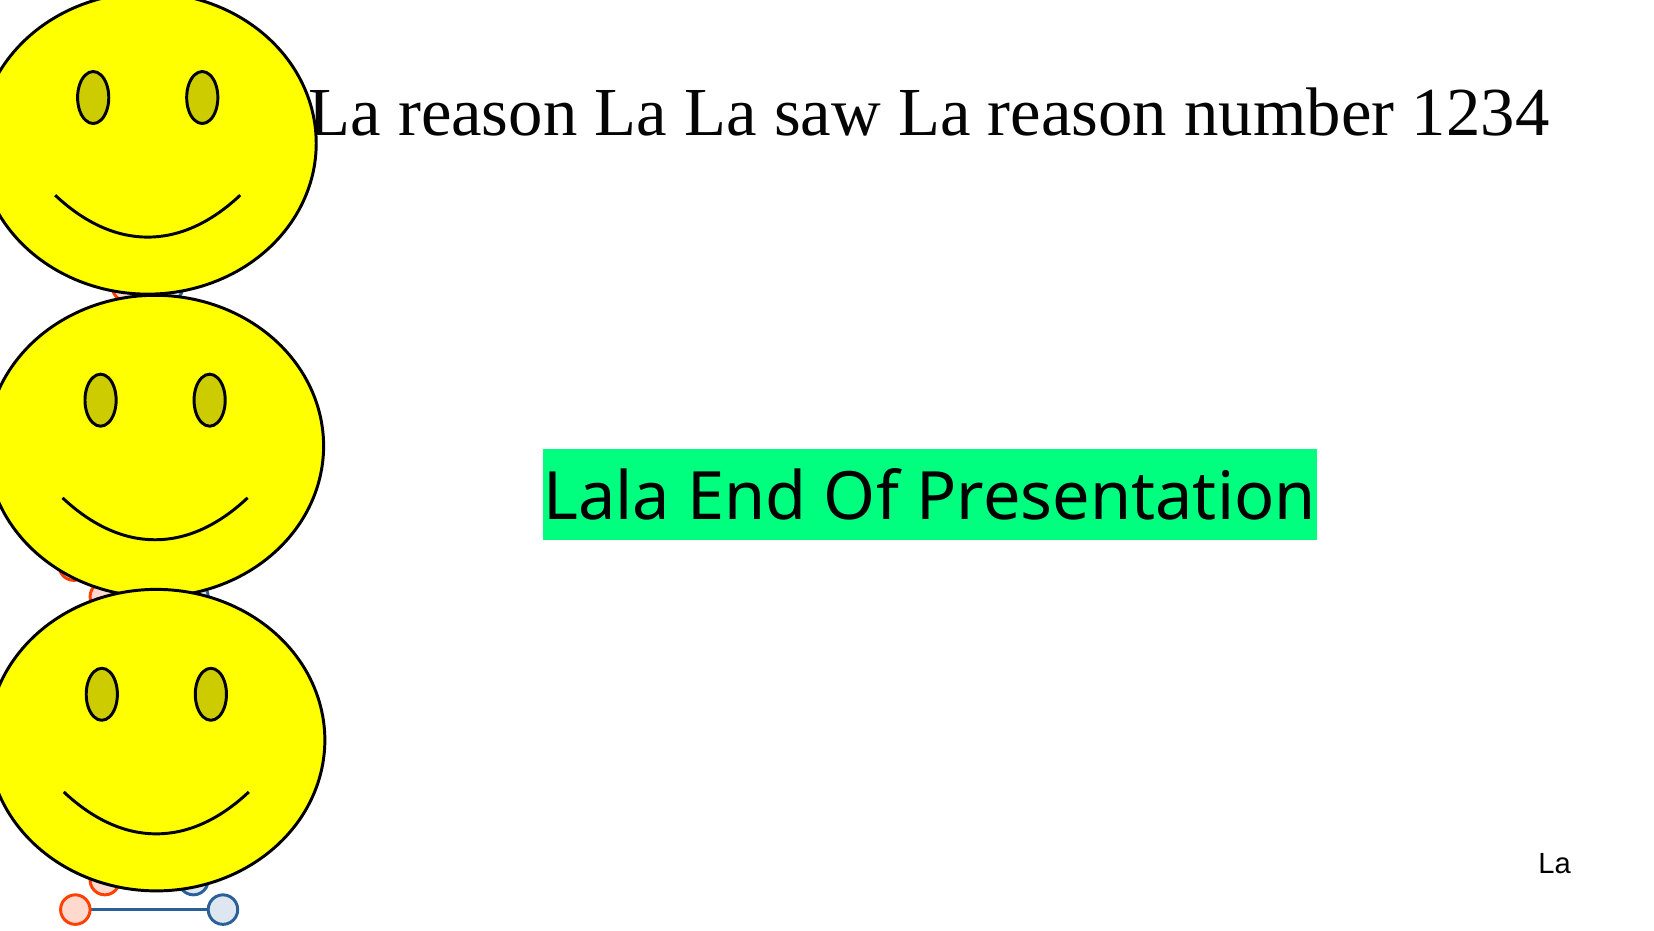

# La reason La La saw La reason number 1234
Lala End Of Presentation
30